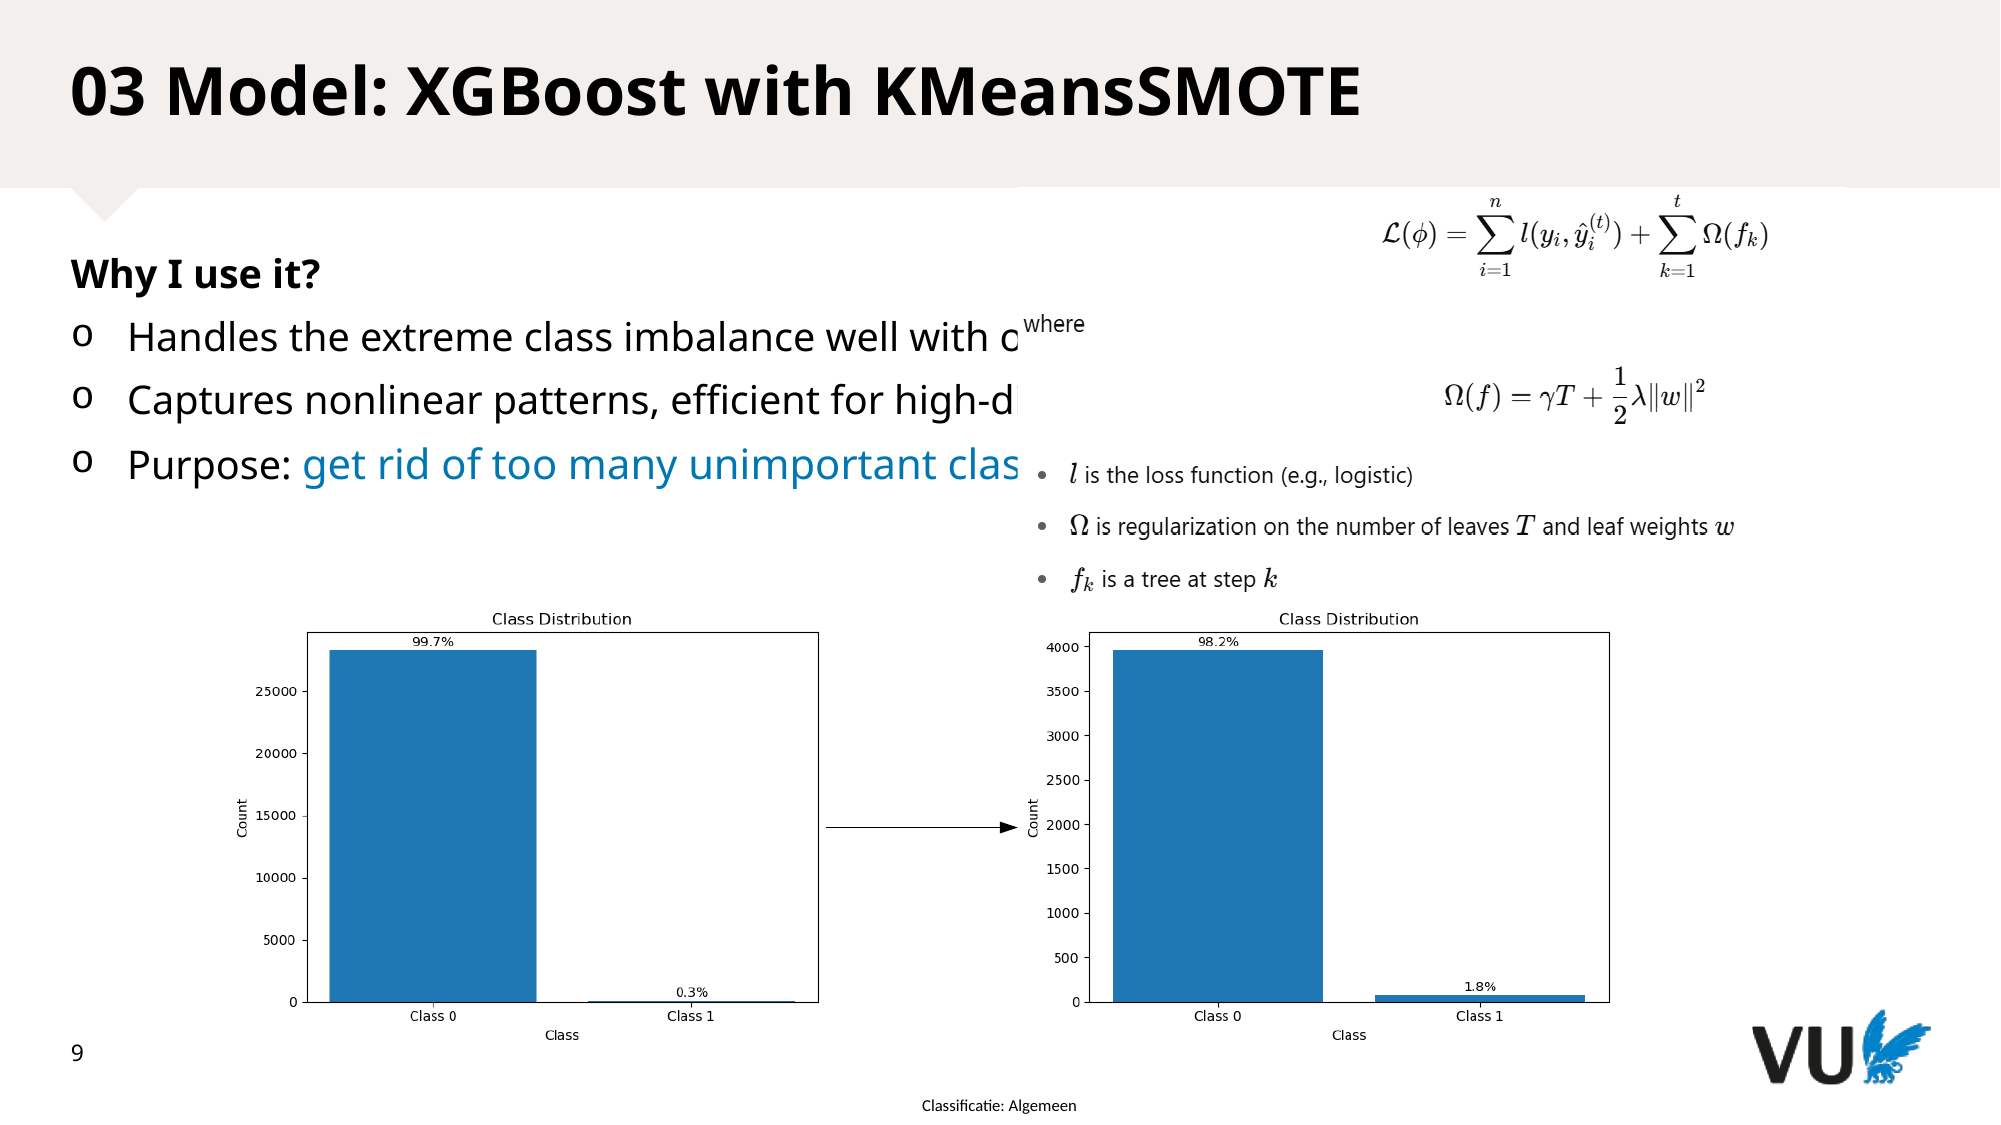

03 Model: XGBoost with KMeansSMOTE
# Why I use it?
Handles the extreme class imbalance well with over-sampling techniques and weighting
Captures nonlinear patterns, efficient for high-dimensional tabular data
Purpose: get rid of too many unimportant class 1